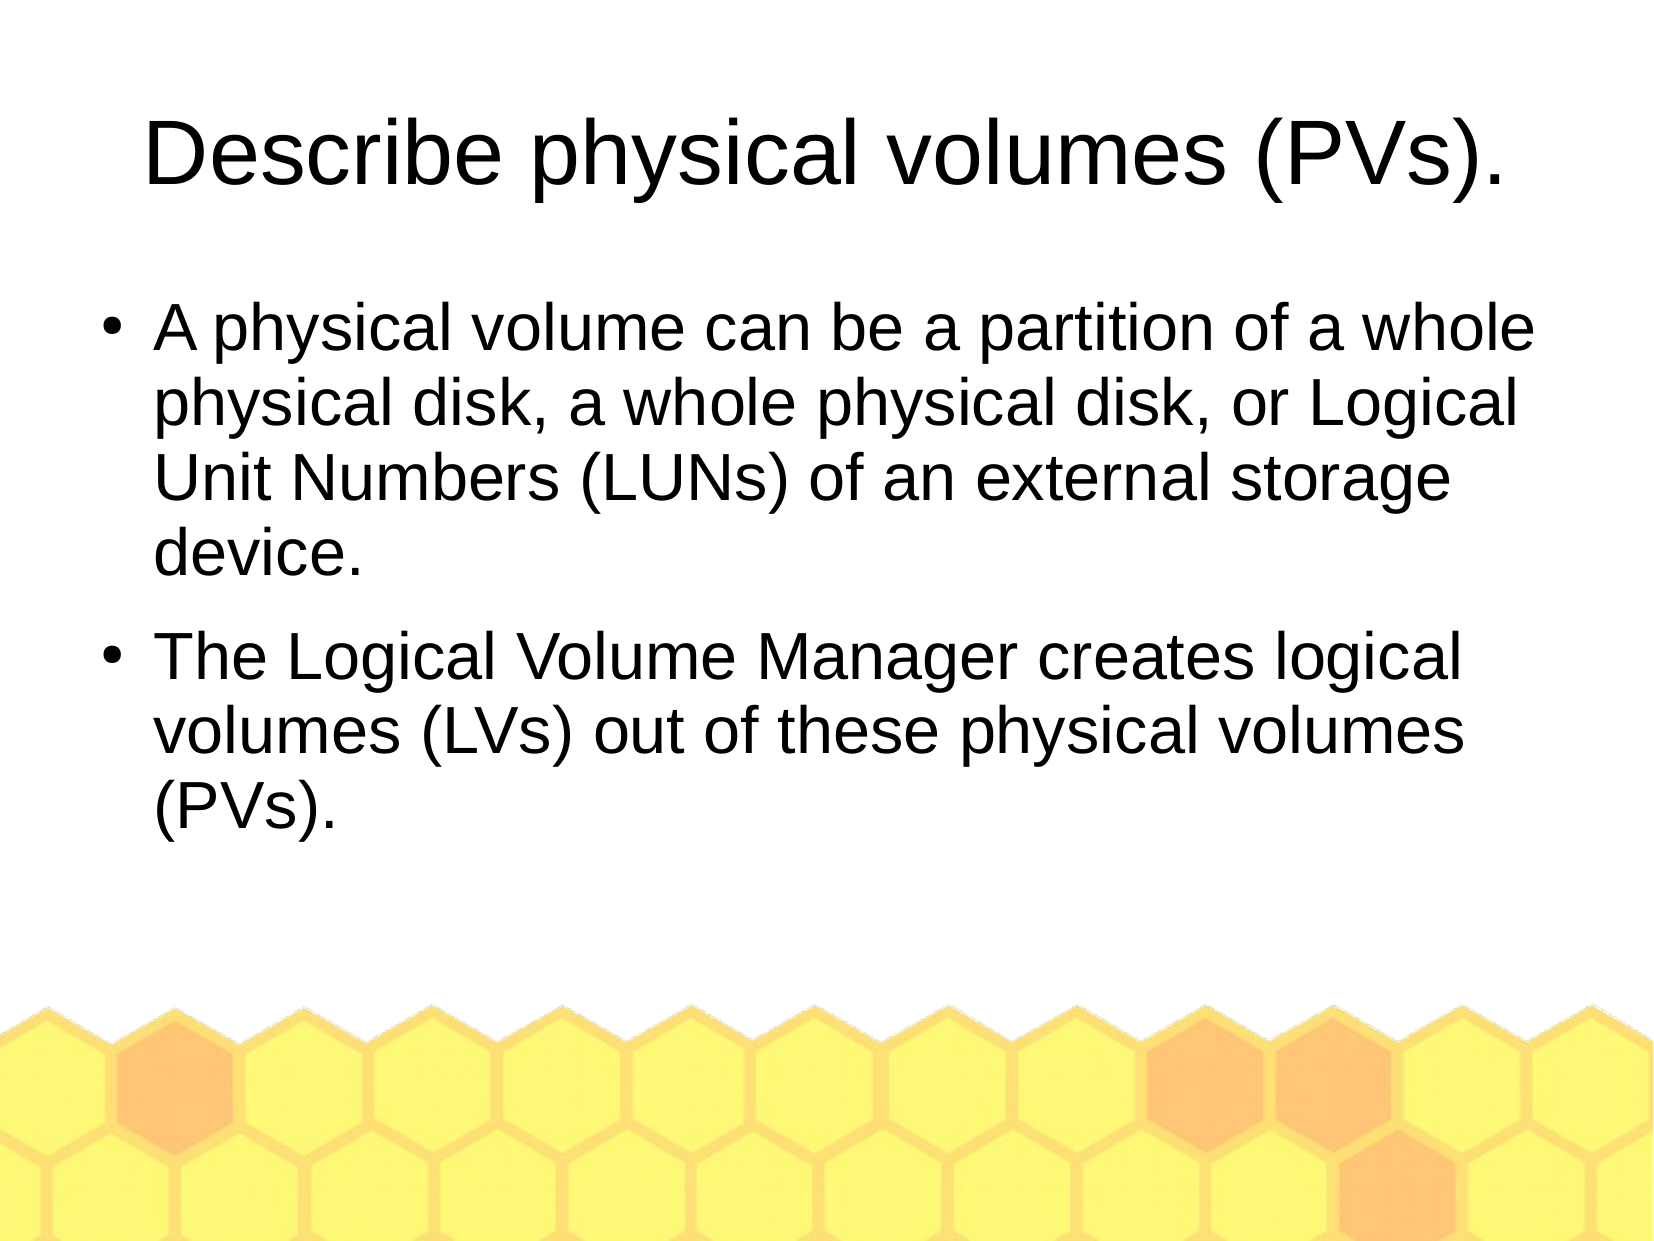

# Describe physical volumes (PVs).
A physical volume can be a partition of a whole physical disk, a whole physical disk, or Logical Unit Numbers (LUNs) of an external storage device.
The Logical Volume Manager creates logical volumes (LVs) out of these physical volumes (PVs).